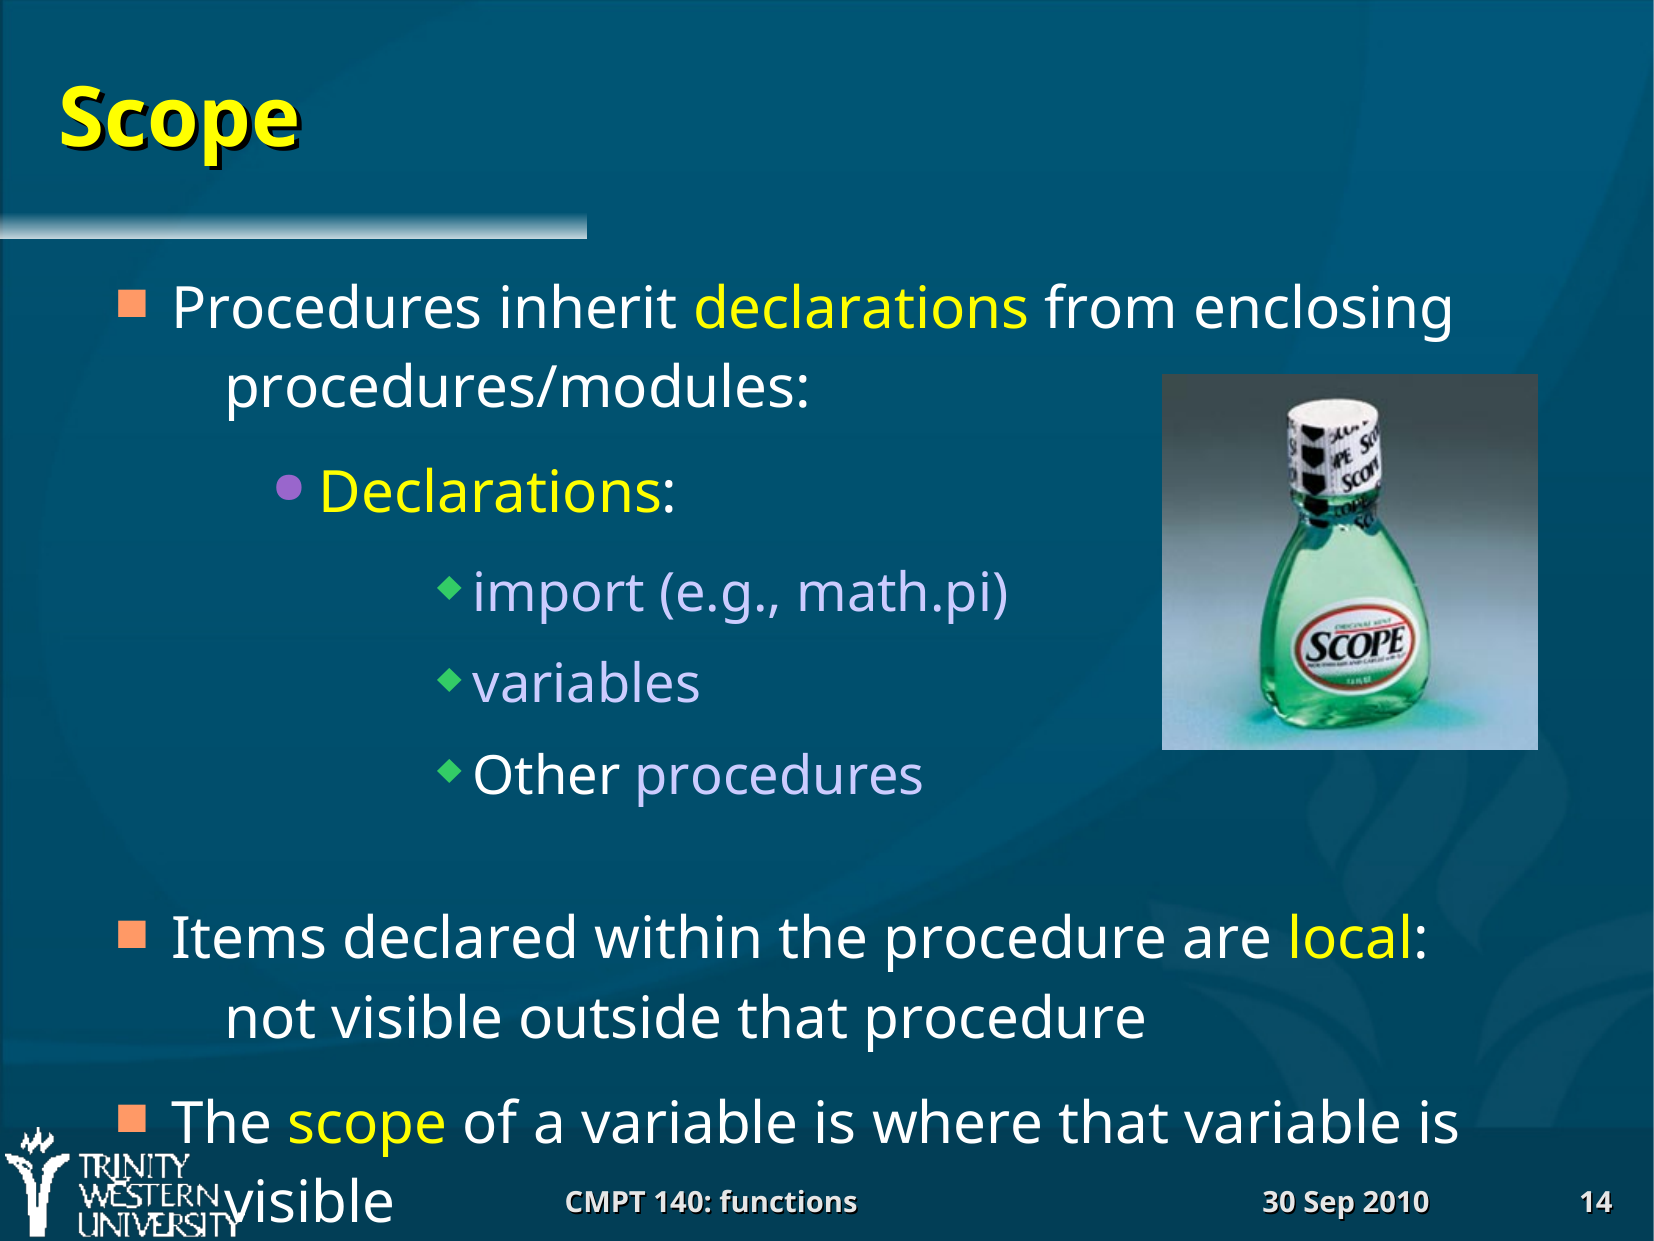

# Scope
Procedures inherit declarations from enclosing procedures/modules:
Declarations:
import (e.g., math.pi)
variables
Other procedures
Items declared within the procedure are local:
not visible outside that procedure
The scope of a variable is where that variable is visible
CMPT 140: functions
30 Sep 2010
14